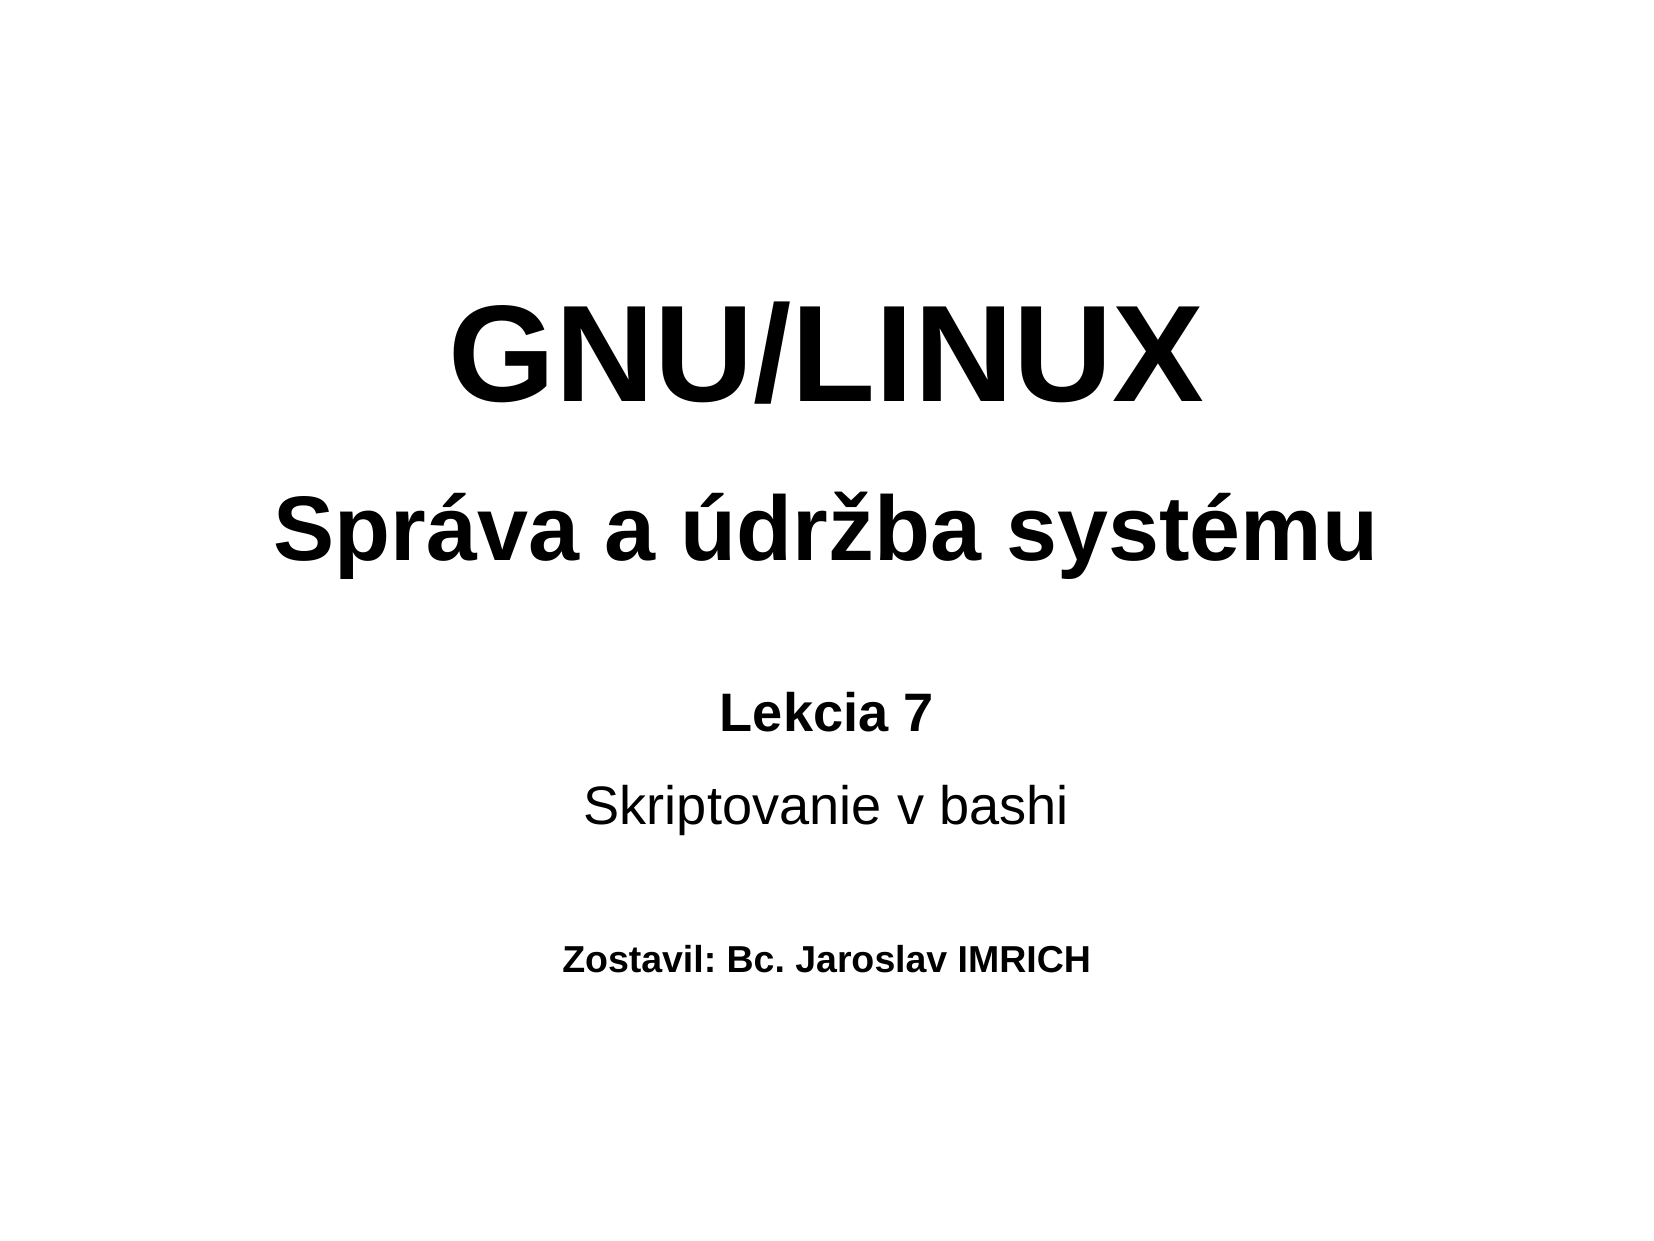

# GNU/LINUX Správa a údržba systému Lekcia 7 Skriptovanie v bashi Zostavil: Bc. Jaroslav IMRICH